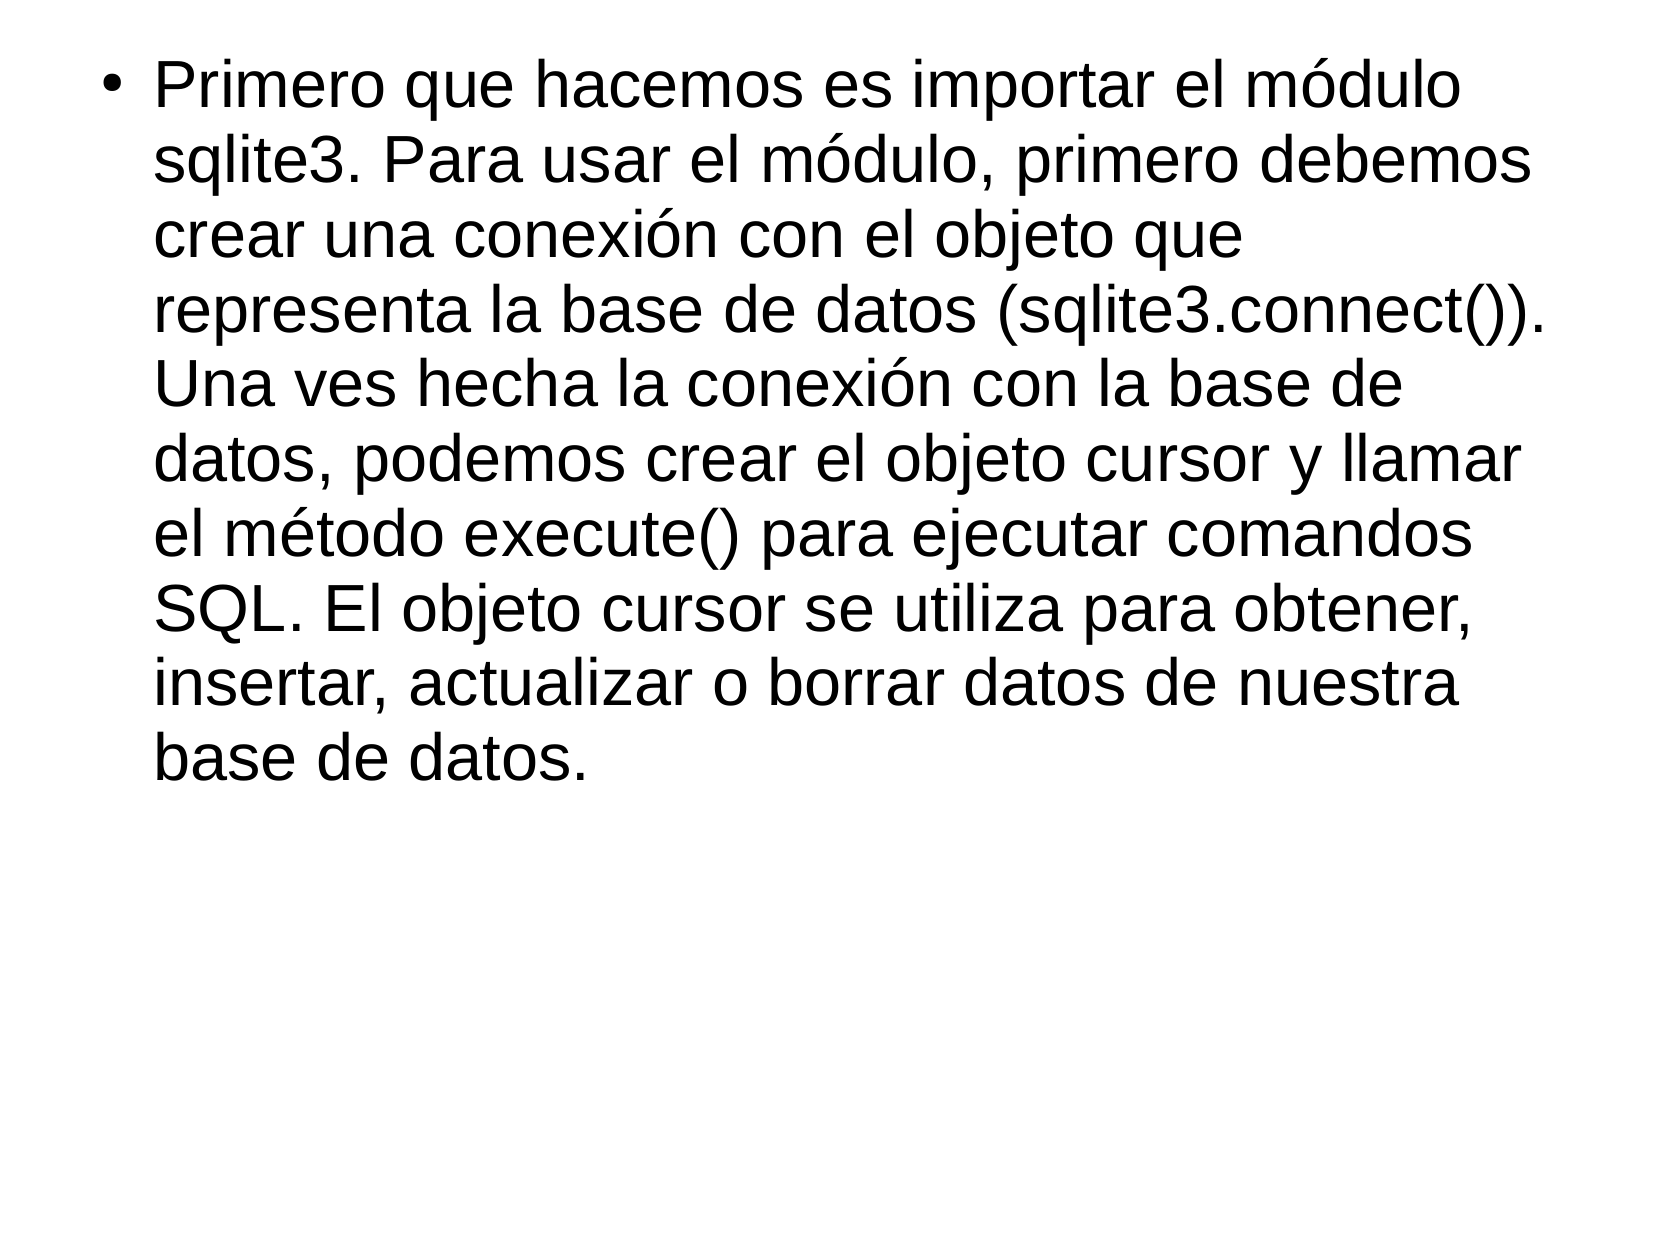

# Primero que hacemos es importar el módulo sqlite3. Para usar el módulo, primero debemos crear una conexión con el objeto que representa la base de datos (sqlite3.connect()). Una ves hecha la conexión con la base de datos, podemos crear el objeto cursor y llamar el método execute() para ejecutar comandos SQL. El objeto cursor se utiliza para obtener, insertar, actualizar o borrar datos de nuestra base de datos.